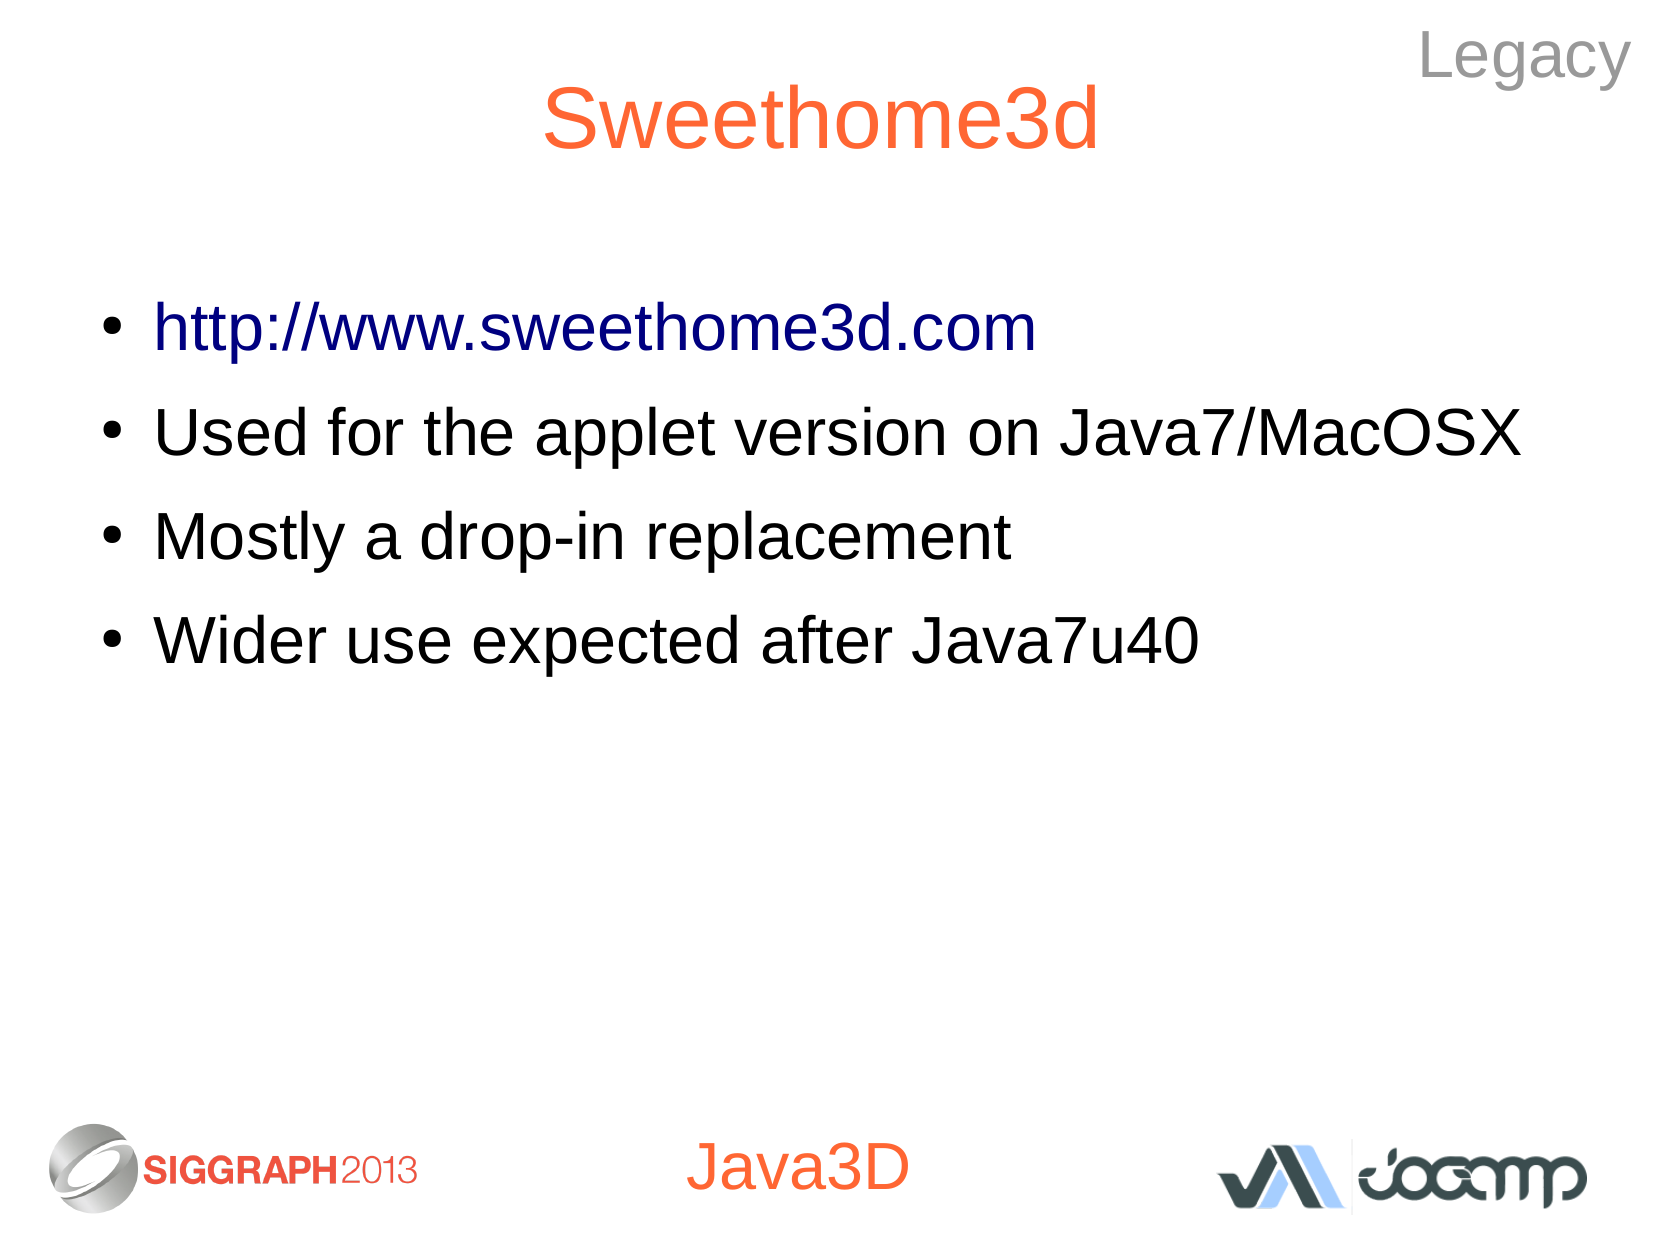

Legacy
# Sweethome3d
http://www.sweethome3d.com
Used for the applet version on Java7/MacOSX
Mostly a drop-in replacement
Wider use expected after Java7u40
Java3D